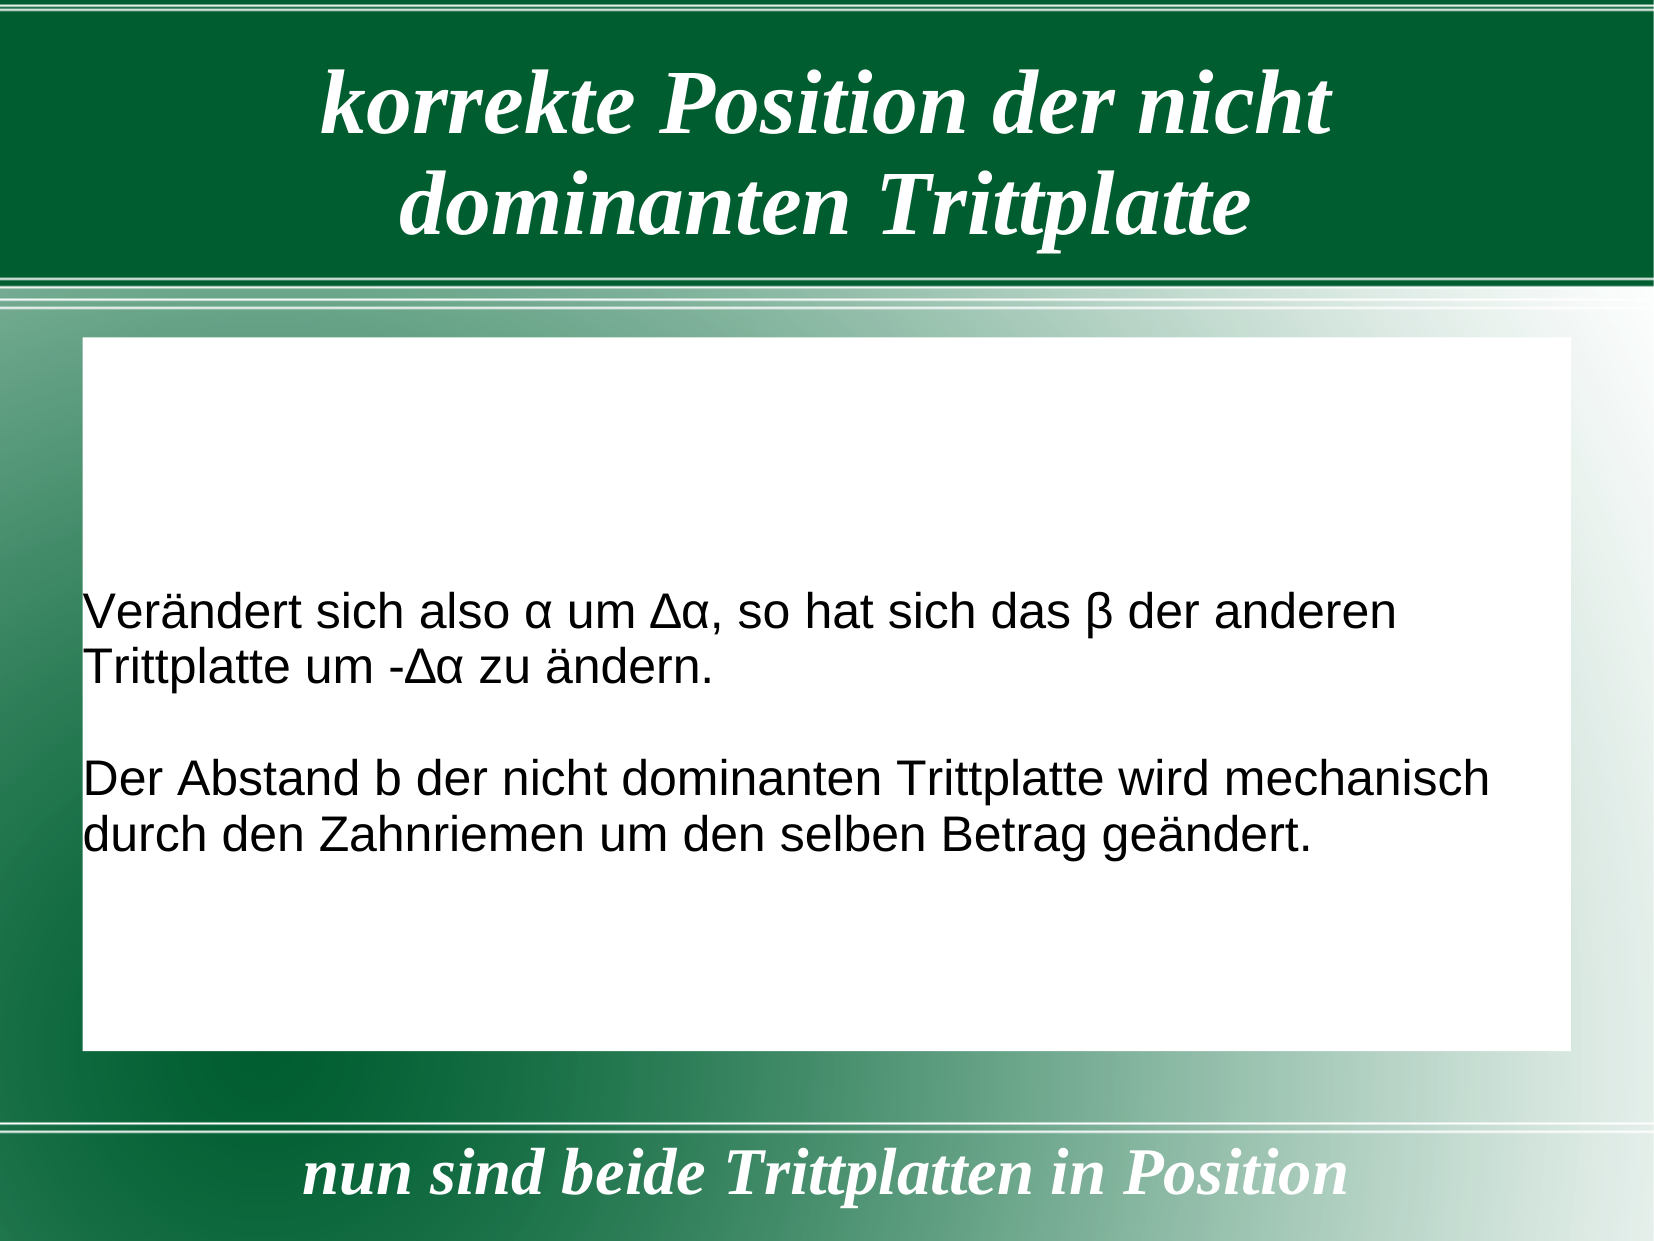

# korrekte Position der nicht dominanten Trittplatte
Verändert sich also α um ∆α, so hat sich das β der anderen Trittplatte um -∆α zu ändern.
Der Abstand b der nicht dominanten Trittplatte wird mechanisch durch den Zahnriemen um den selben Betrag geändert.
nun sind beide Trittplatten in Position